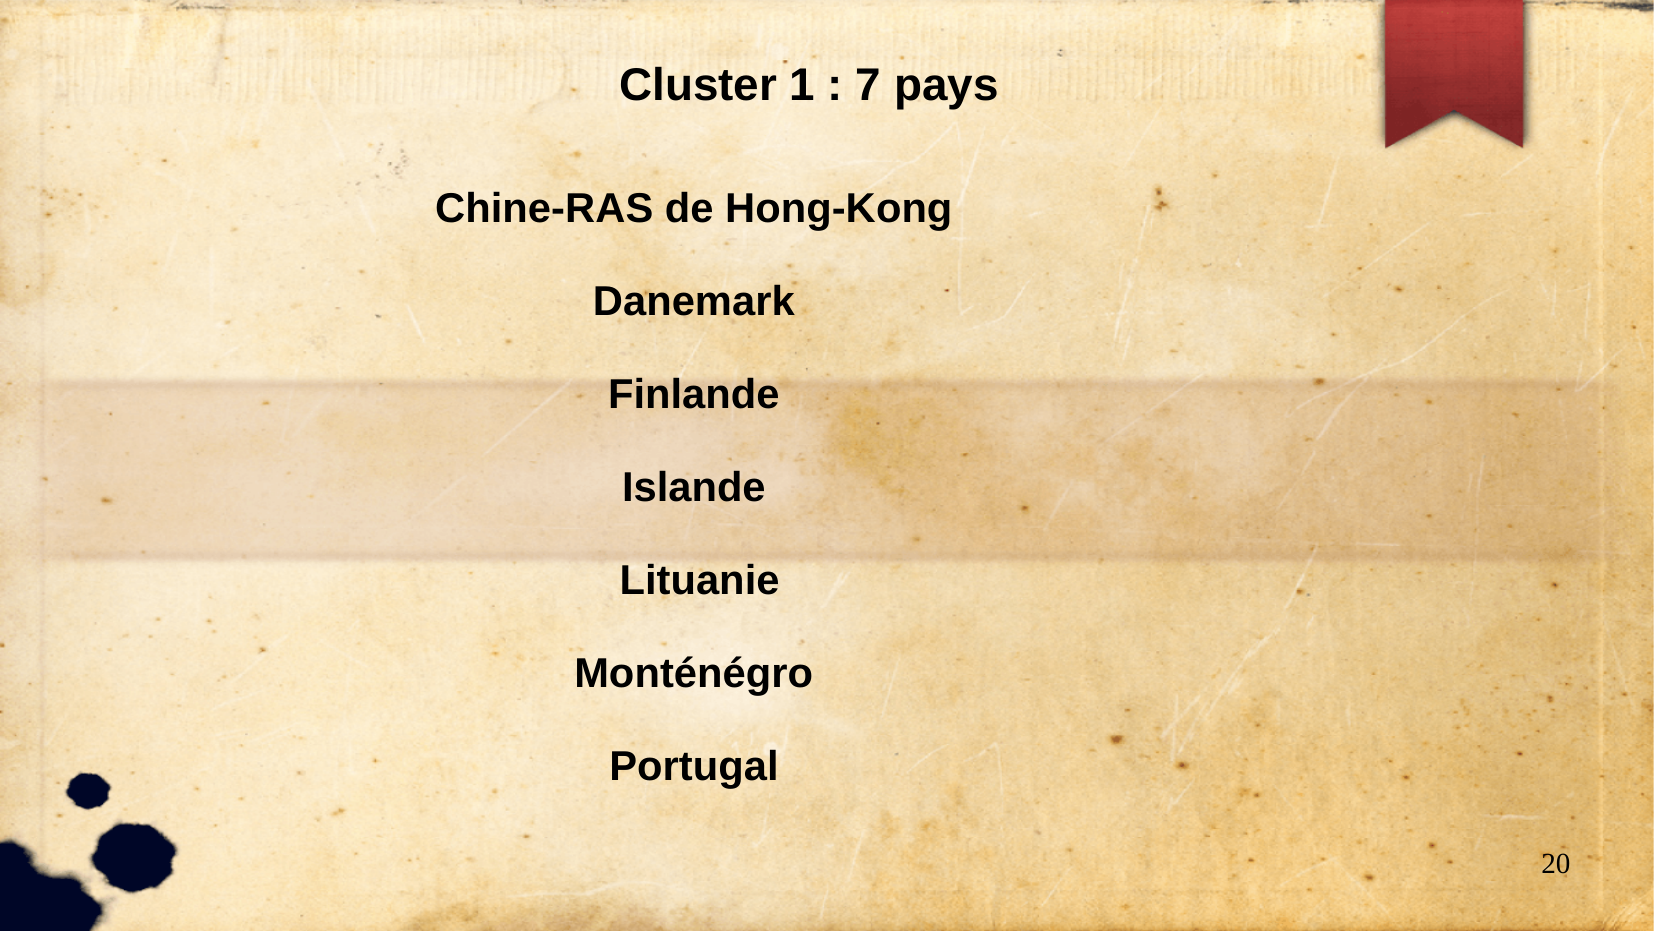

Cluster 1 : 7 pays
Chine-RAS de Hong-Kong
Danemark
Finlande
Islande
 Lituanie
Monténégro
Portugal
#
20